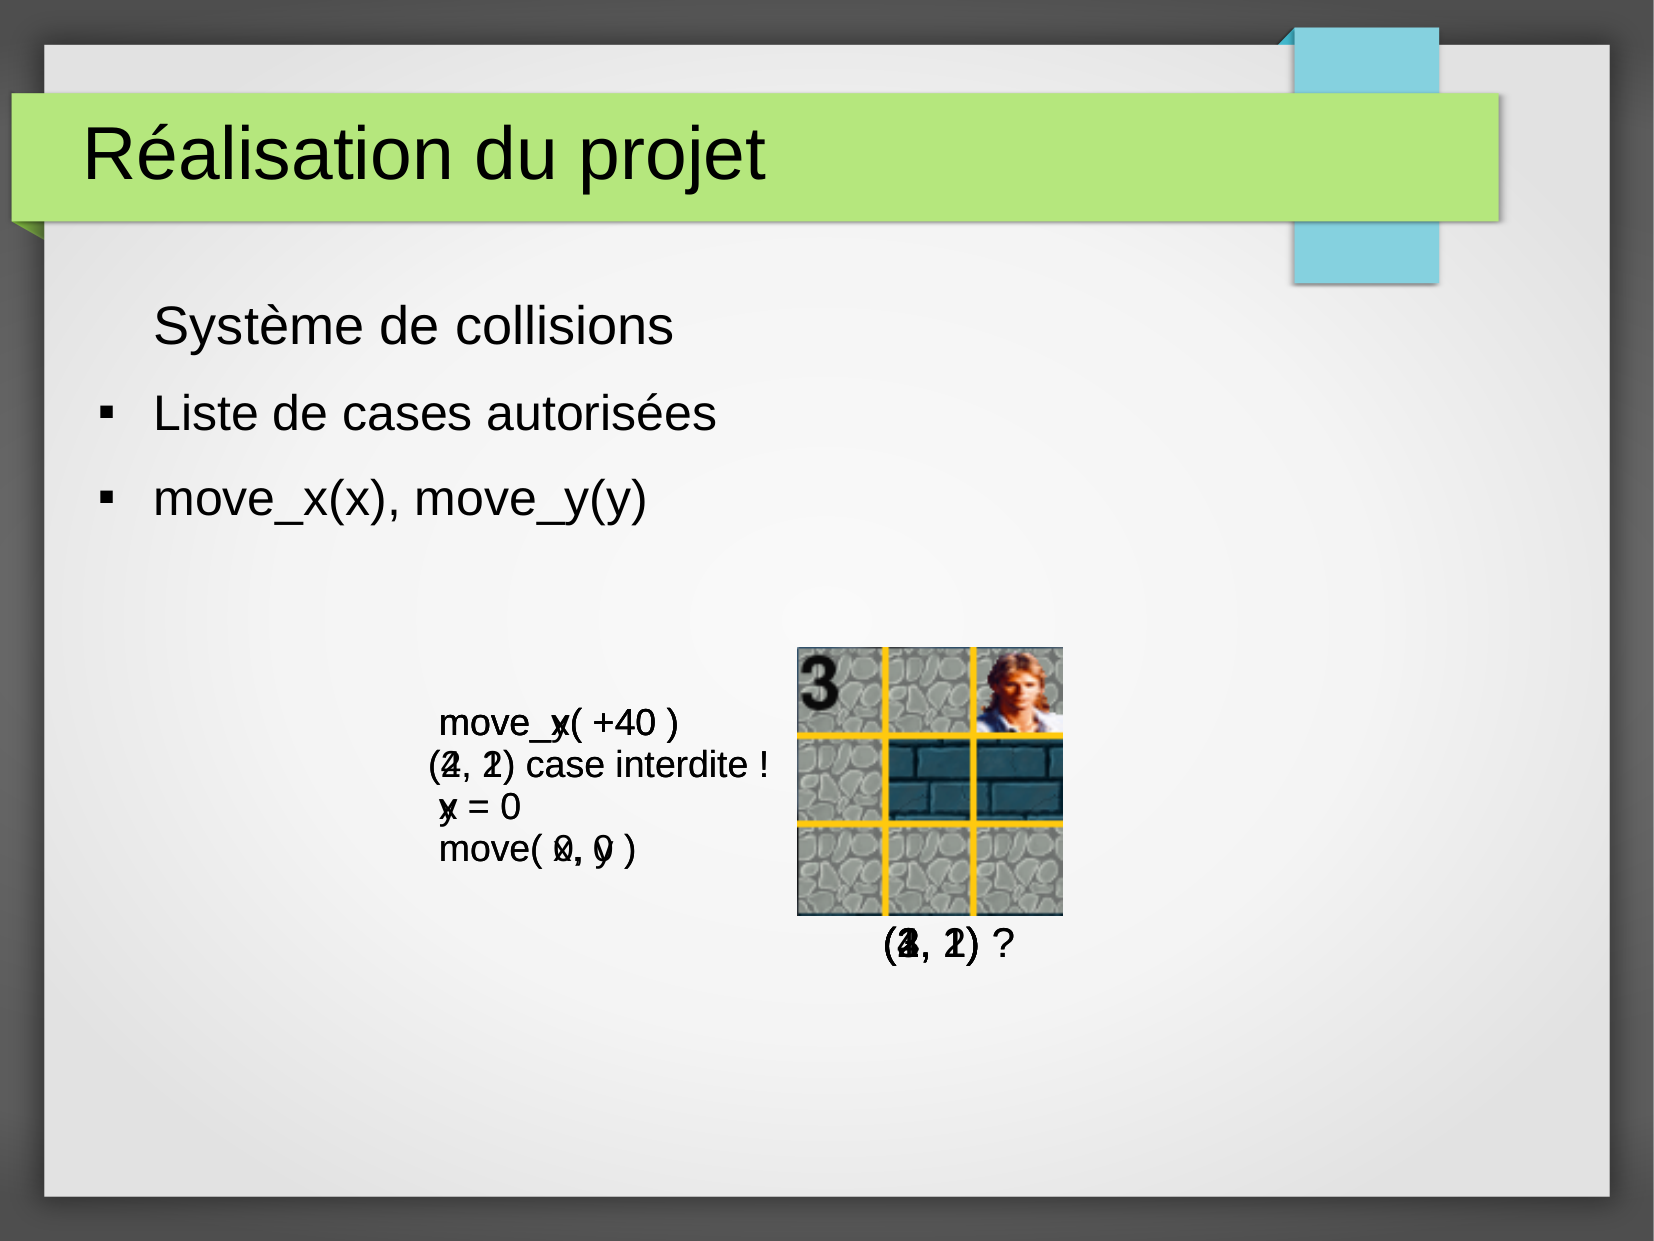

# Réalisation du projet
Système de collisions
Liste de cases autorisées
move_x(x), move_y(y)
(1, 1)
(3, 1)
(2, 1)
(2, 2) ?
(4, 1) ?
 move_x( +40 )
 move_y( +40 )
(2, 2) case interdite !
 y = 0
 move( 0, y )
 move_x( +40 )
(4, 1) case interdite !
 x = 0
 move( x, 0 )